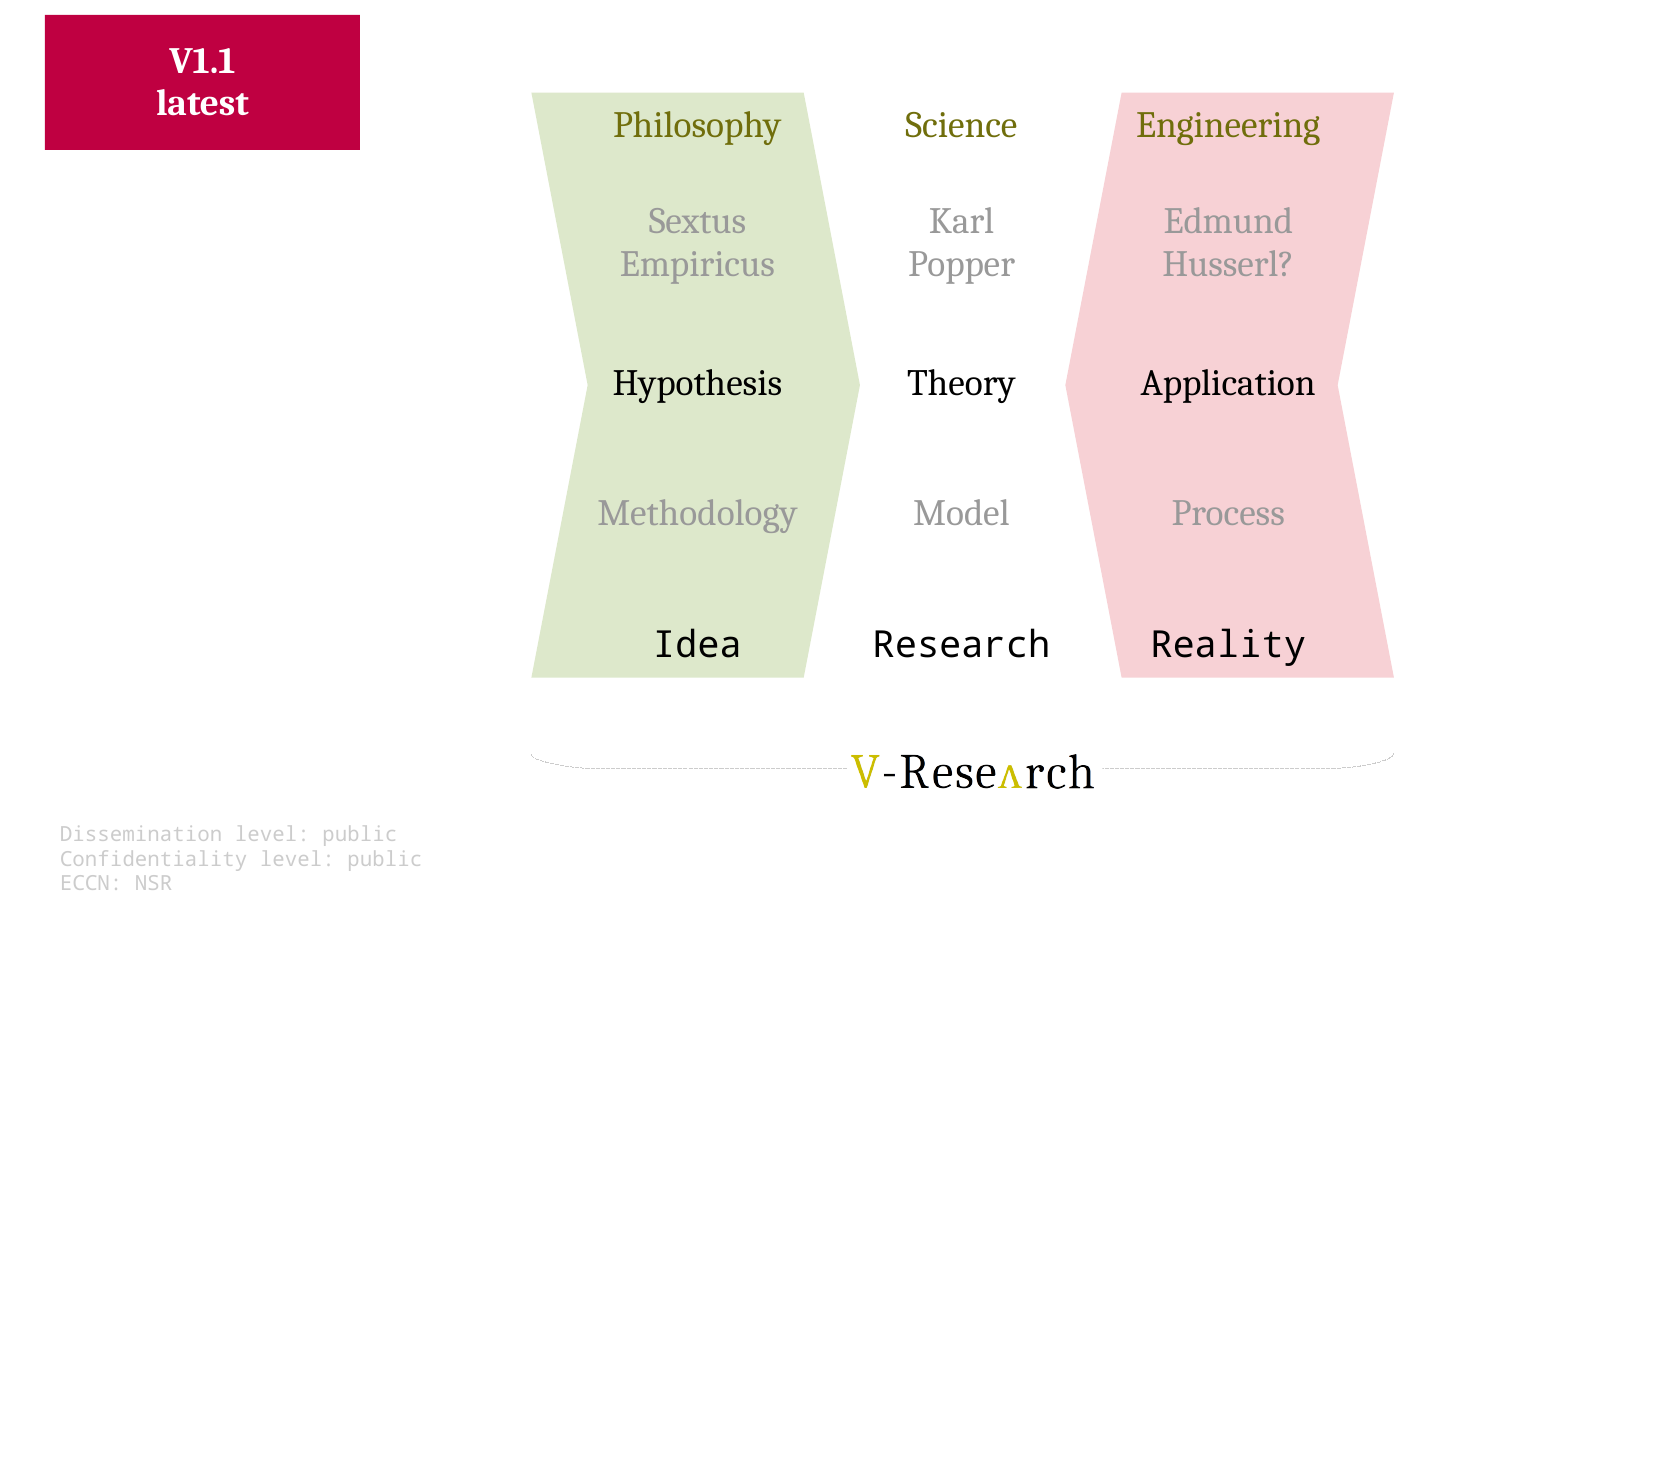

V1.1
latest
Philosophy
Engineering
Science
Sextus Empiricus
Karl
Popper
Edmund Husserl?
Hypothesis
Application
Theory
Methodology
Model
Process
Research
Reality
Idea
Dissemination level: public
Confidentiality level: public
ECCN: NSR